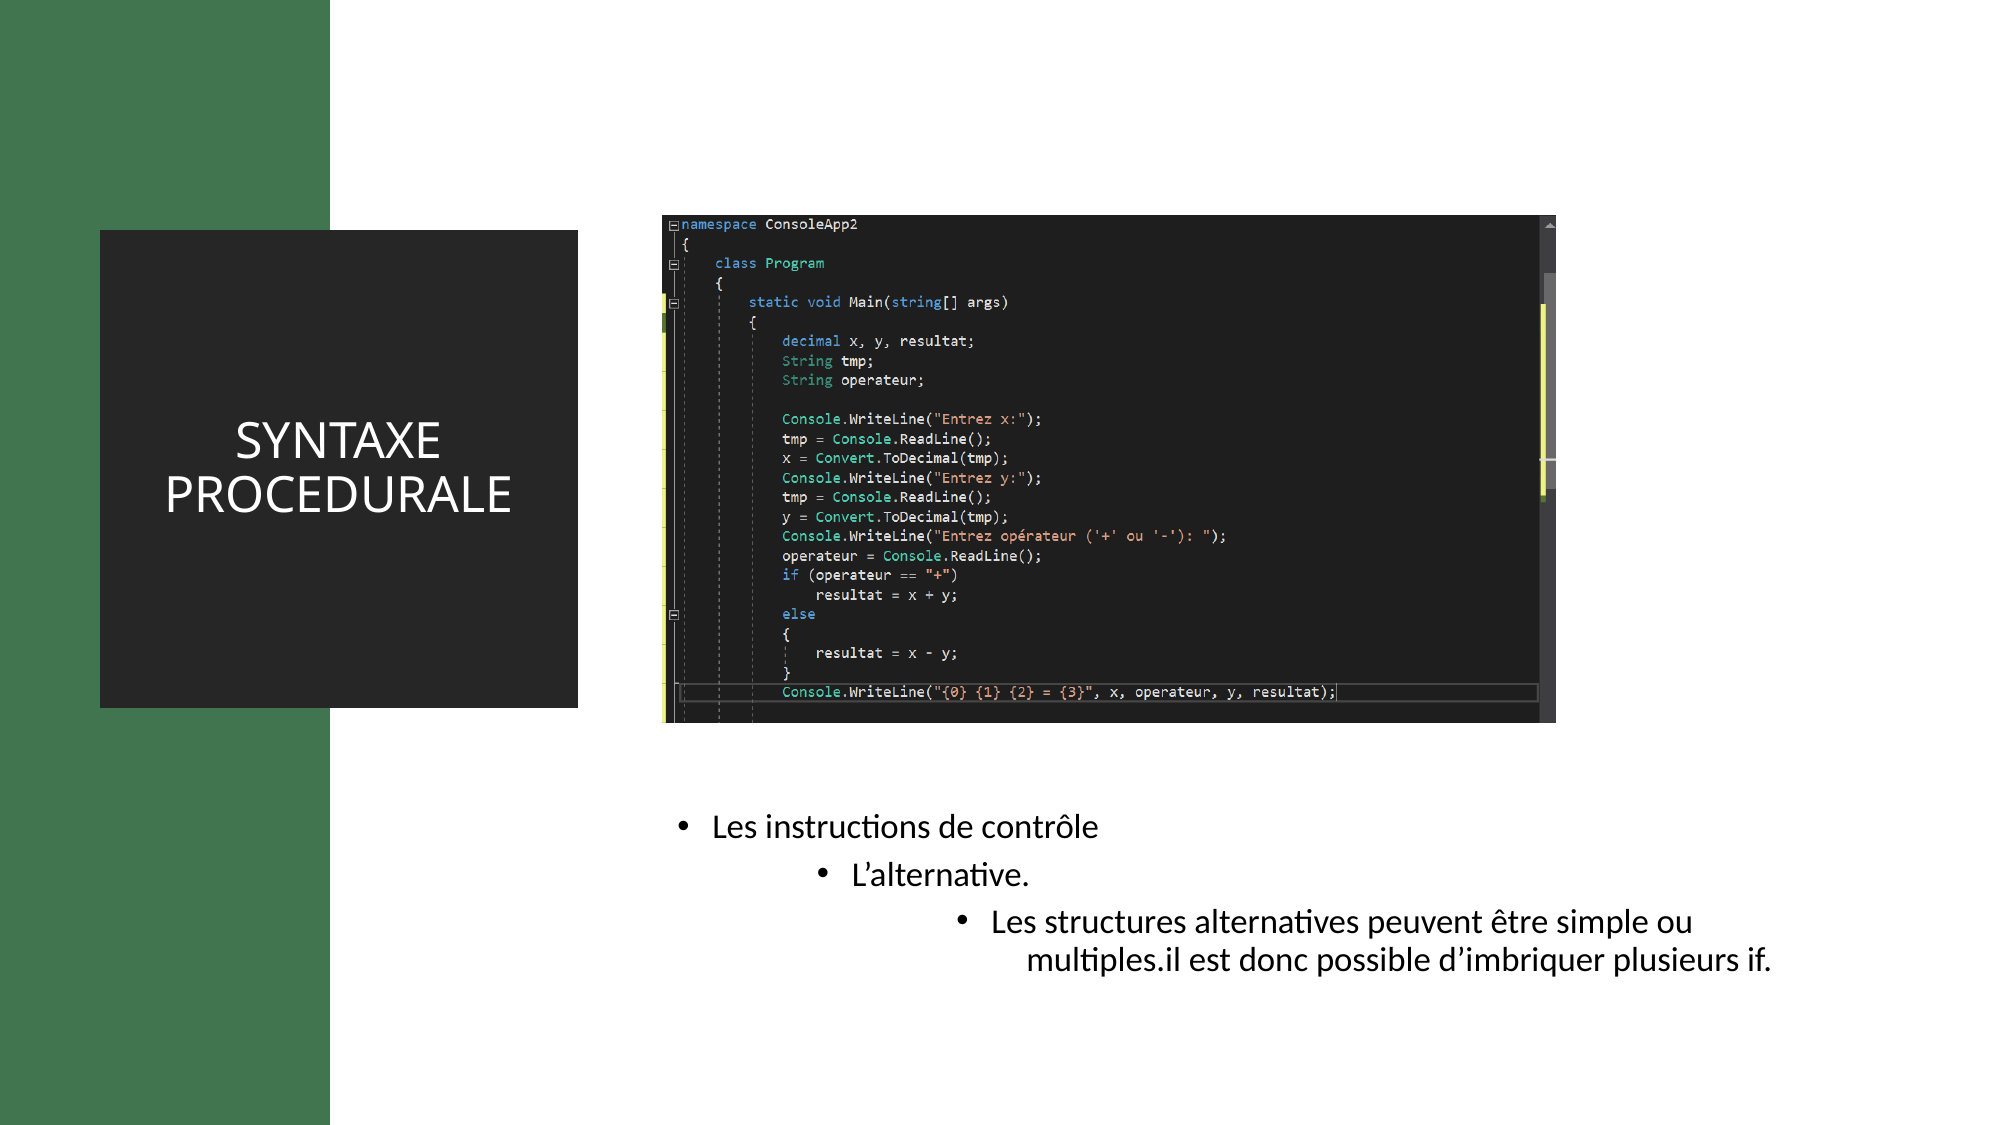

# SYNTAXE PROCEDURALE
Les instructions de contrôle
L’alternative.
Les structures alternatives peuvent être simple ou multiples.il est donc possible d’imbriquer plusieurs if.